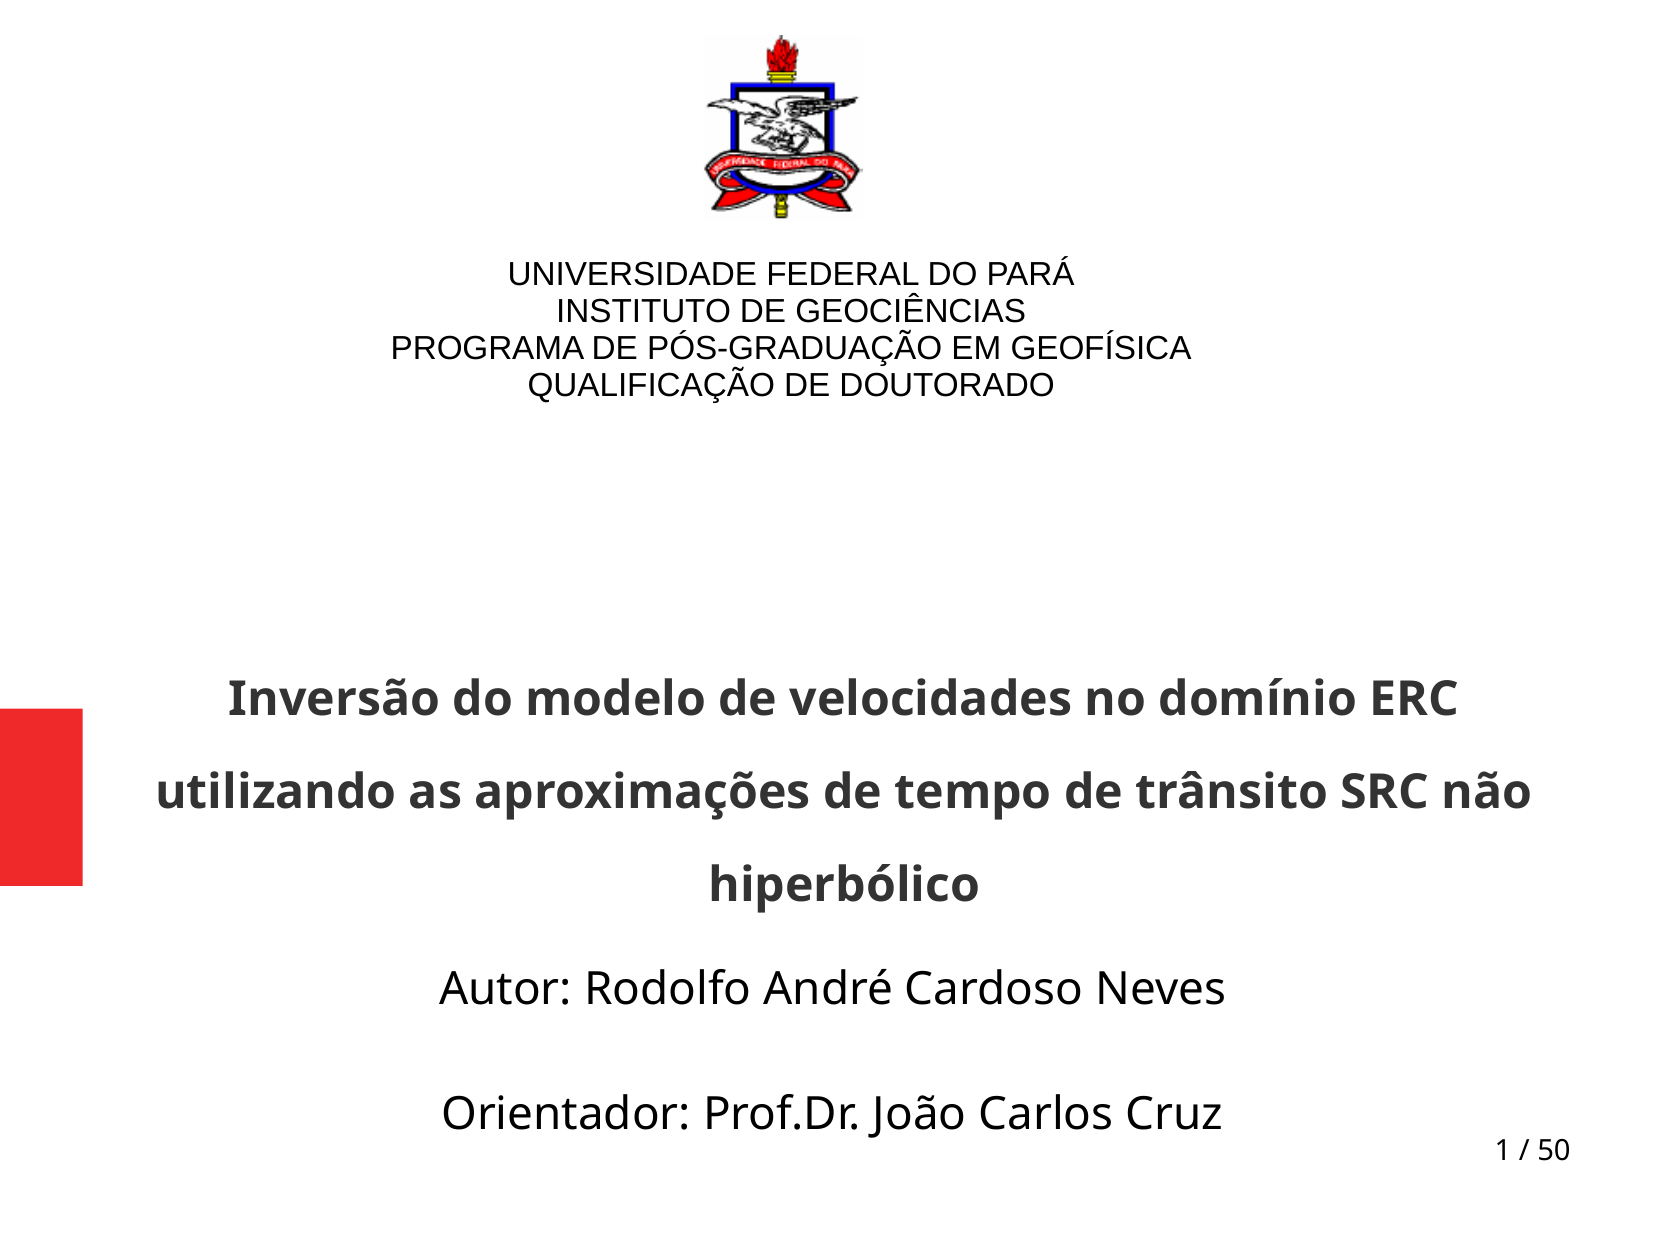

UNIVERSIDADE FEDERAL DO PARÁ
INSTITUTO DE GEOCIÊNCIAS
PROGRAMA DE PÓS-GRADUAÇÃO EM GEOFÍSICA
QUALIFICAÇÃO DE DOUTORADO
# Inversão do modelo de velocidades no domínio ERC utilizando as aproximações de tempo de trânsito SRC não hiperbólico
Autor: Rodolfo André Cardoso Neves
Orientador: Prof.Dr. João Carlos Cruz
1